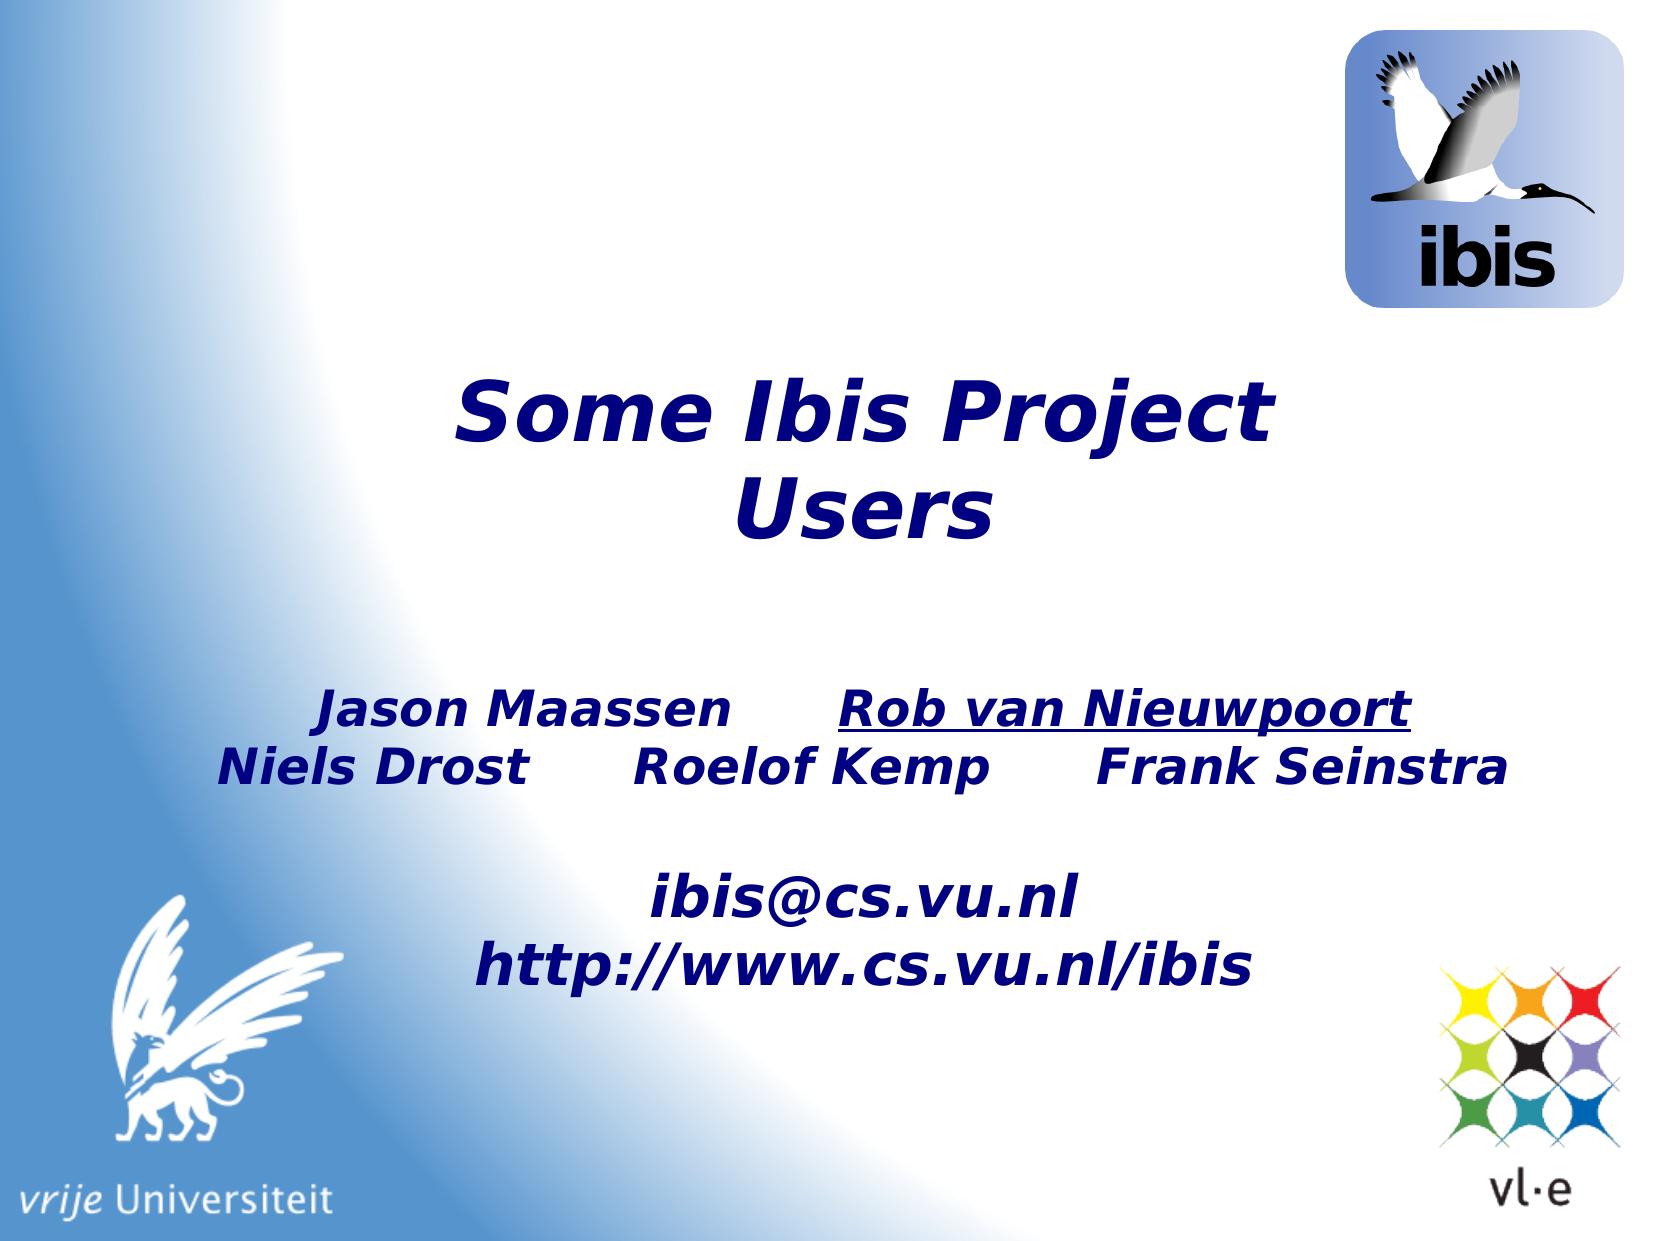

# Some Ibis Project Users Jason Maassen Rob van Nieuwpoort Niels Drost Roelof Kemp Frank Seinstra ibis@cs.vu.nl http://www.cs.vu.nl/ibis